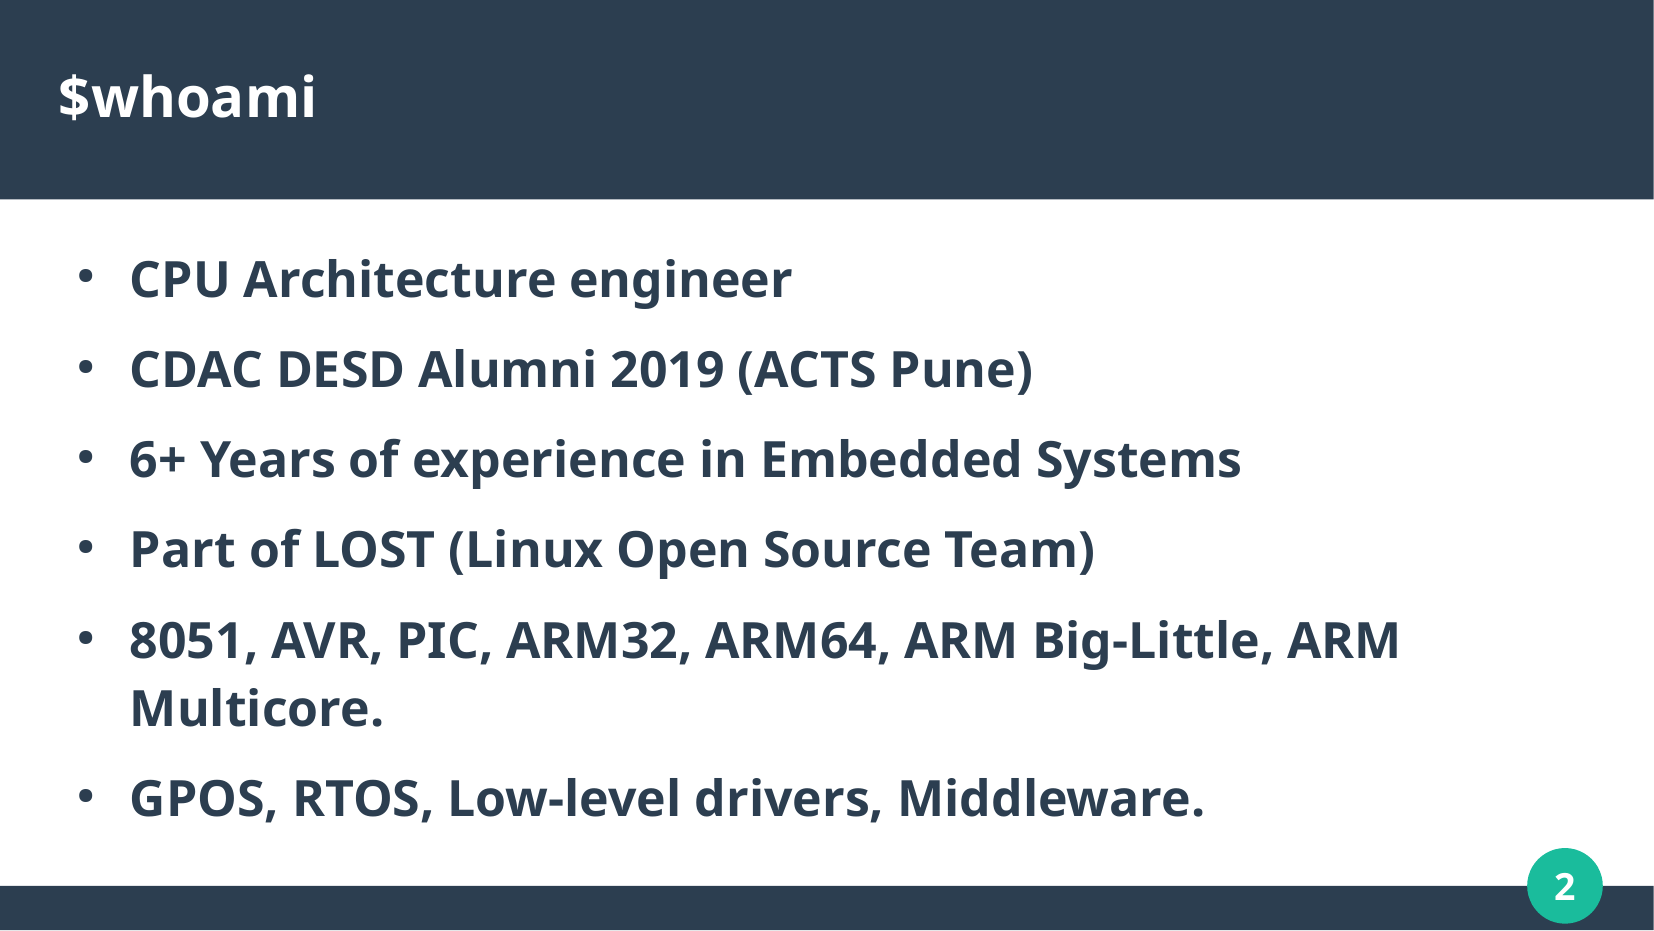

# $whoami
CPU Architecture engineer
CDAC DESD Alumni 2019 (ACTS Pune)
6+ Years of experience in Embedded Systems
Part of LOST (Linux Open Source Team)
8051, AVR, PIC, ARM32, ARM64, ARM Big-Little, ARM Multicore.
GPOS, RTOS, Low-level drivers, Middleware.